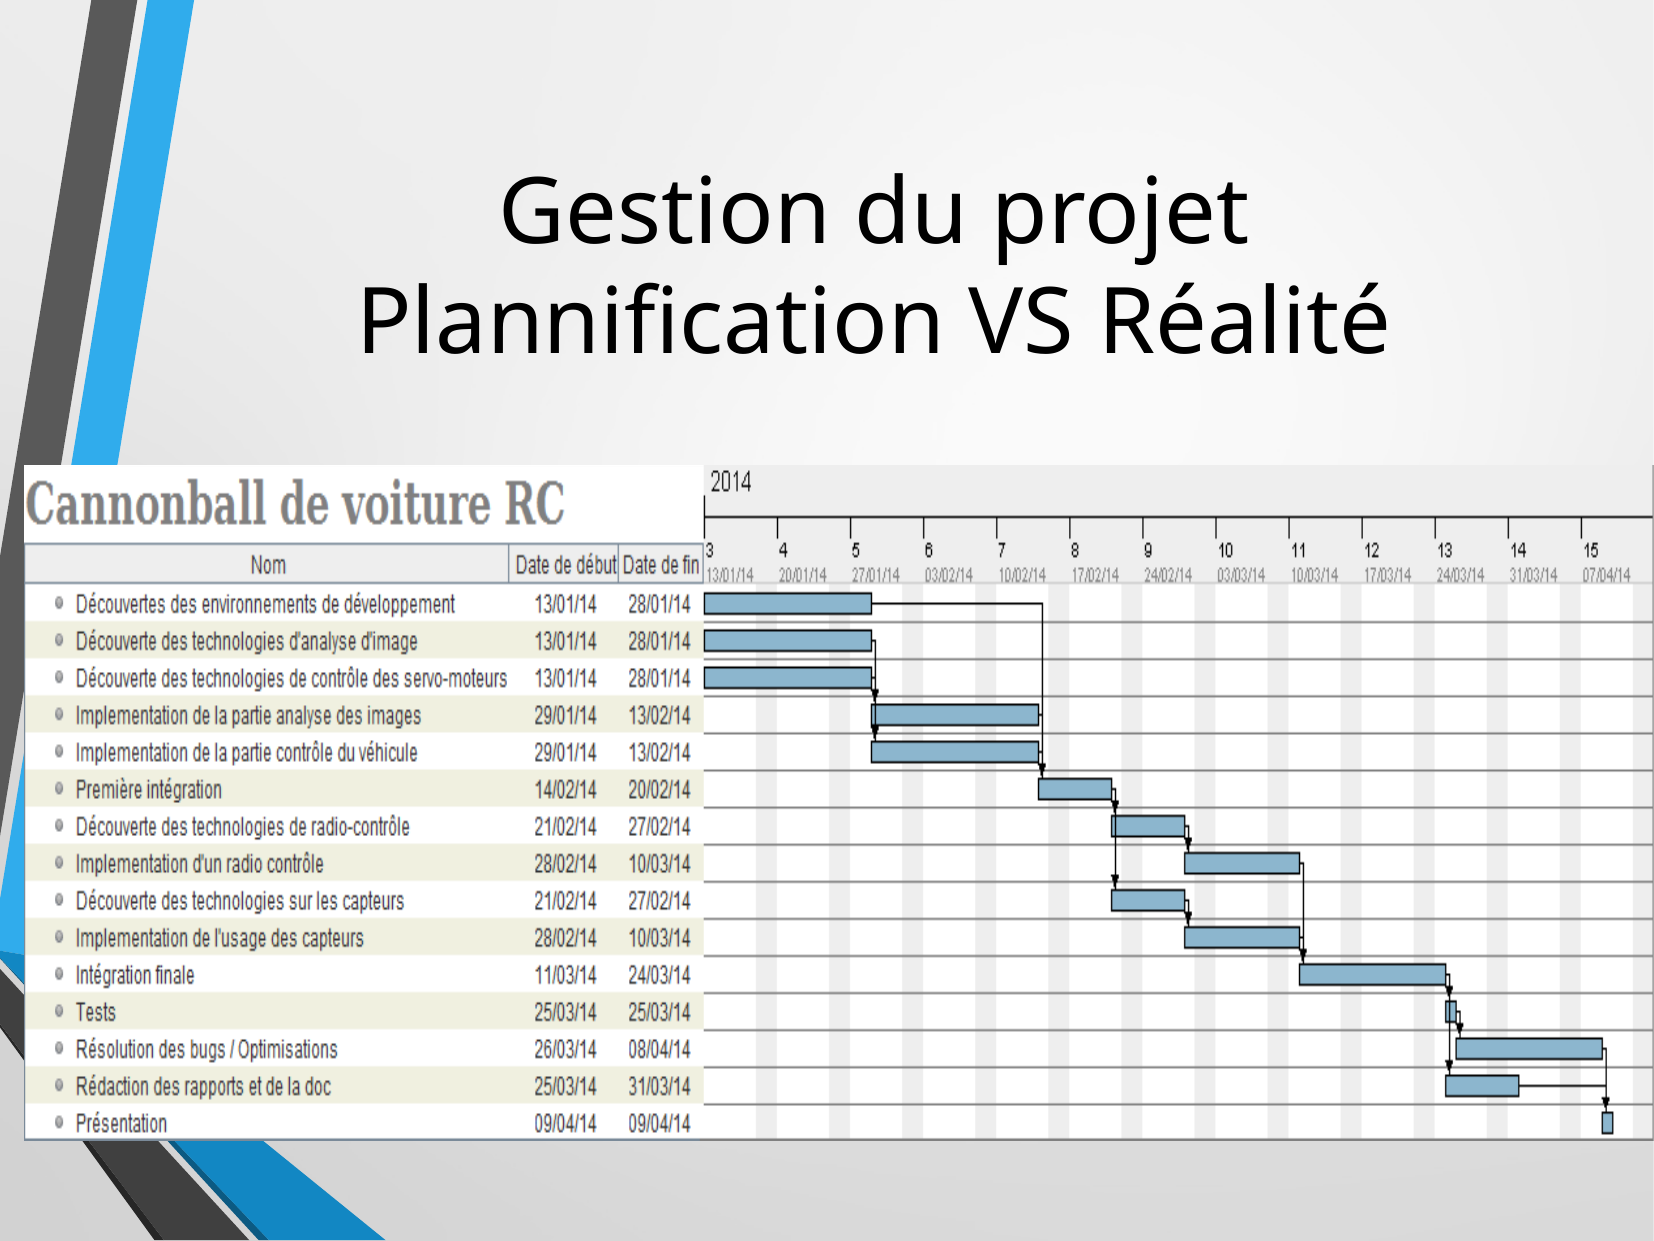

# Gestion du projet Plannification VS Réalité